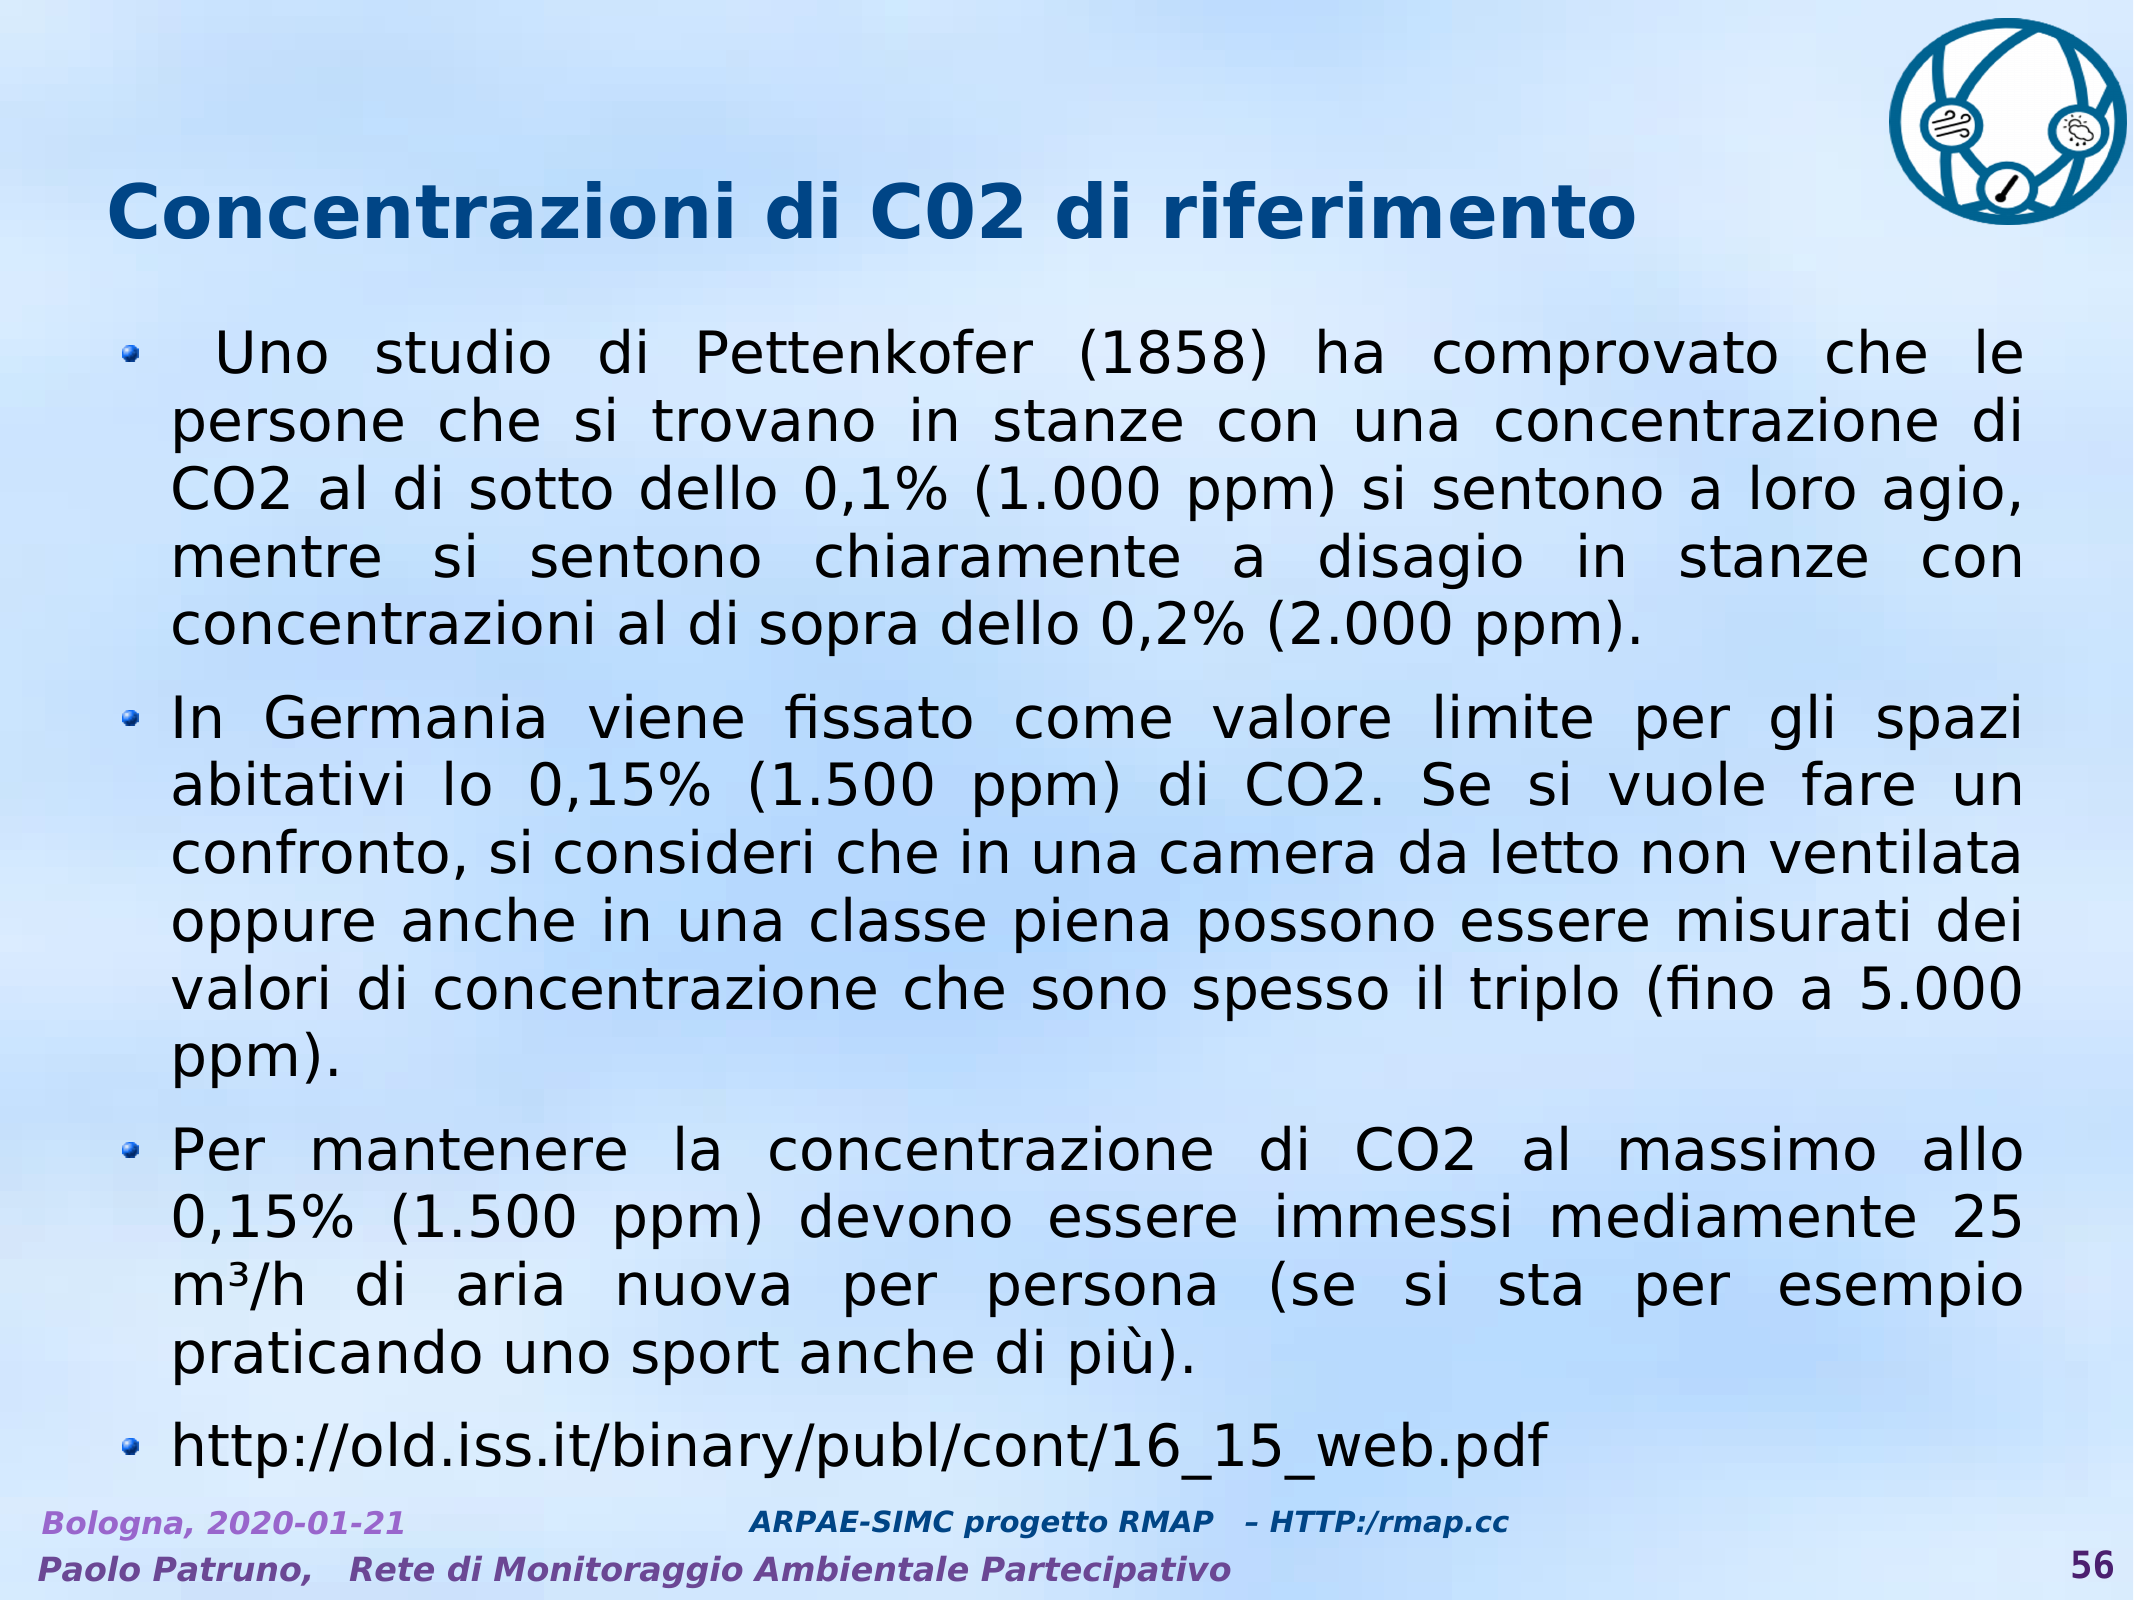

# Concentrazioni di C02 di riferimento
 Uno studio di Pettenkofer (1858) ha comprovato che le persone che si trovano in stanze con una concentrazione di CO2 al di sotto dello 0,1% (1.000 ppm) si sentono a loro agio, mentre si sentono chiaramente a disagio in stanze con concentrazioni al di sopra dello 0,2% (2.000 ppm).
In Germania viene fissato come valore limite per gli spazi abitativi lo 0,15% (1.500 ppm) di CO2. Se si vuole fare un confronto, si consideri che in una camera da letto non ventilata oppure anche in una classe piena possono essere misurati dei valori di concentrazione che sono spesso il triplo (fino a 5.000 ppm).
Per mantenere la concentrazione di CO2 al massimo allo 0,15% (1.500 ppm) devono essere immessi mediamente 25 m³/h di aria nuova per persona (se si sta per esempio praticando uno sport anche di più).
http://old.iss.it/binary/publ/cont/16_15_web.pdf